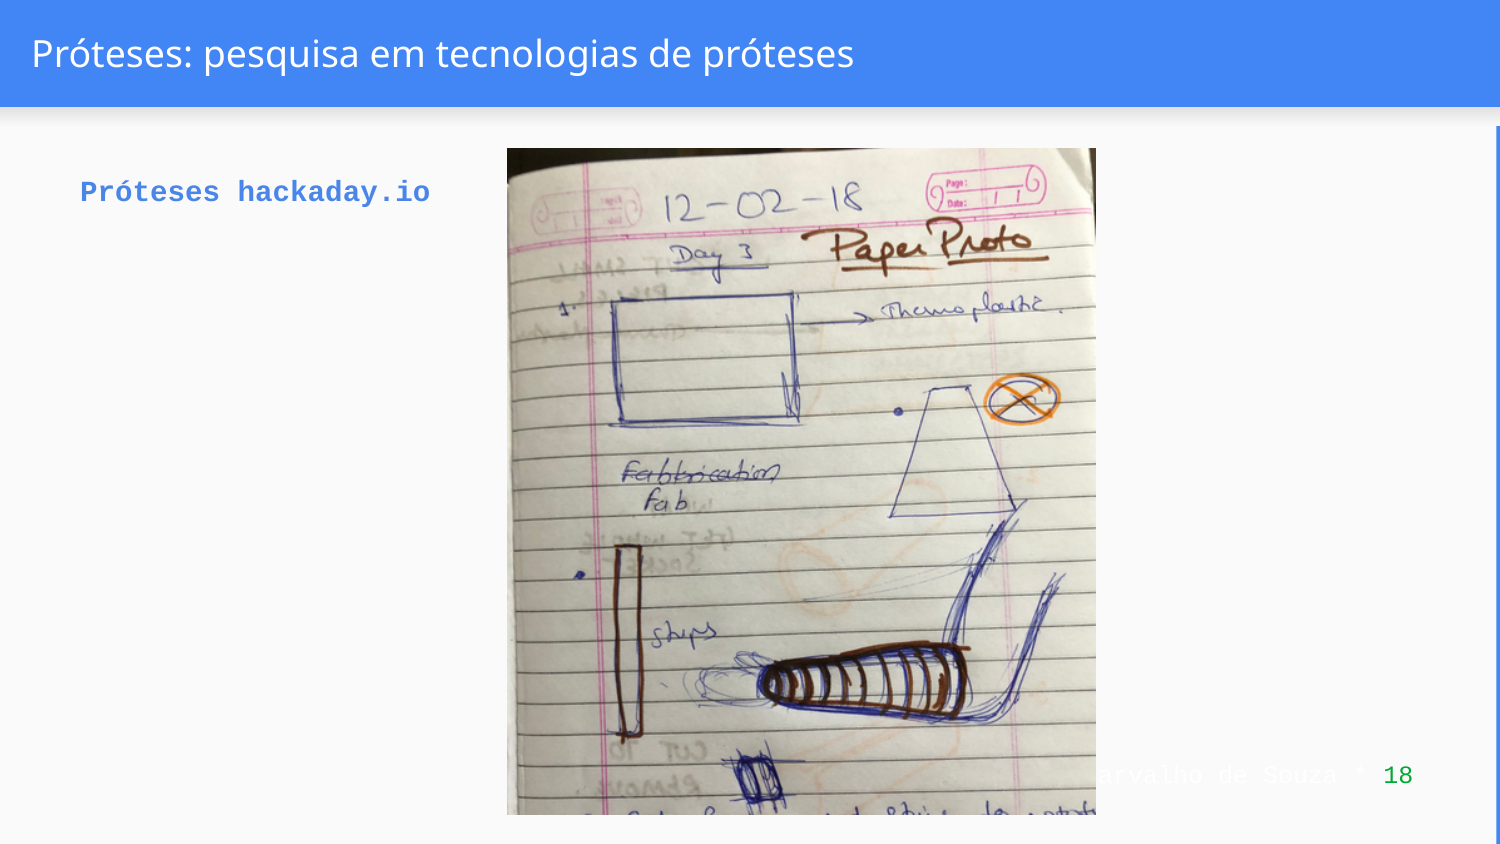

# Próteses: pesquisa em tecnologias de próteses
Próteses hackaday.io